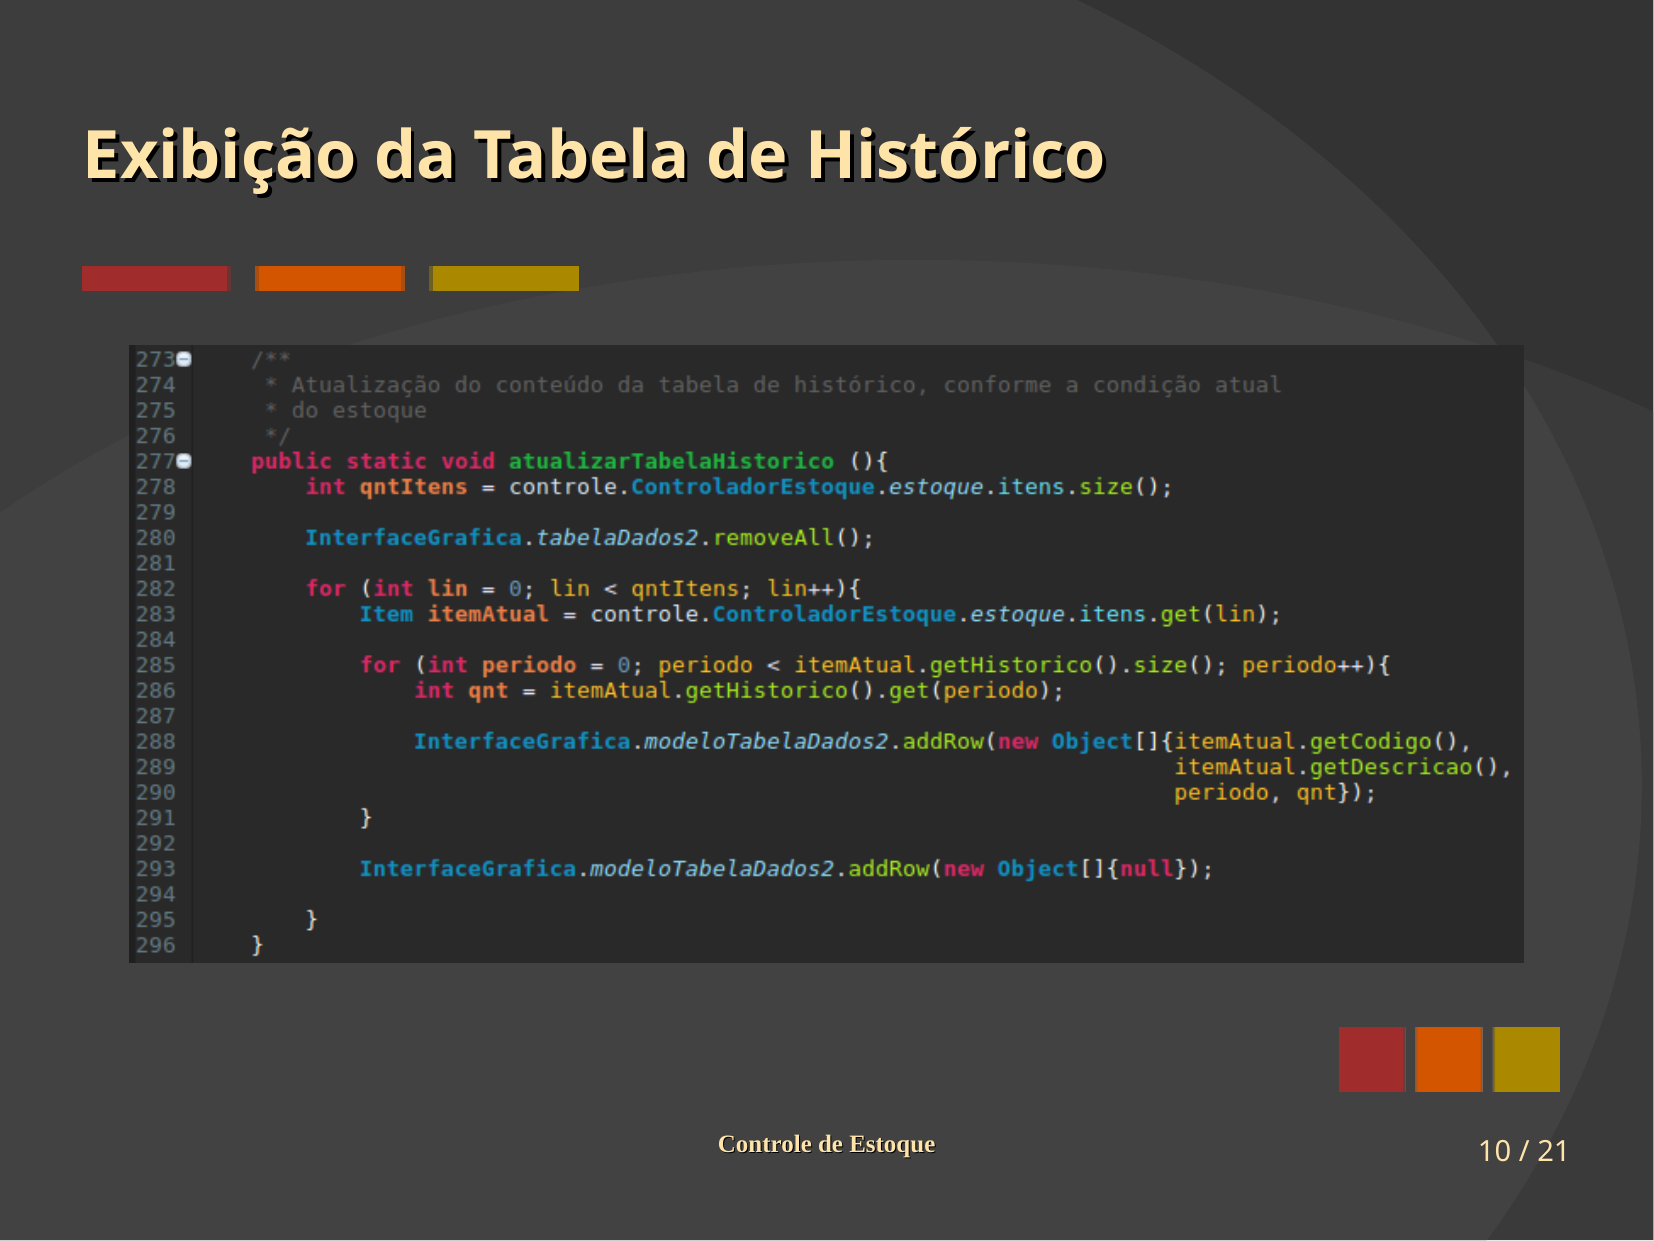

# Exibição da Tabela de Histórico
10